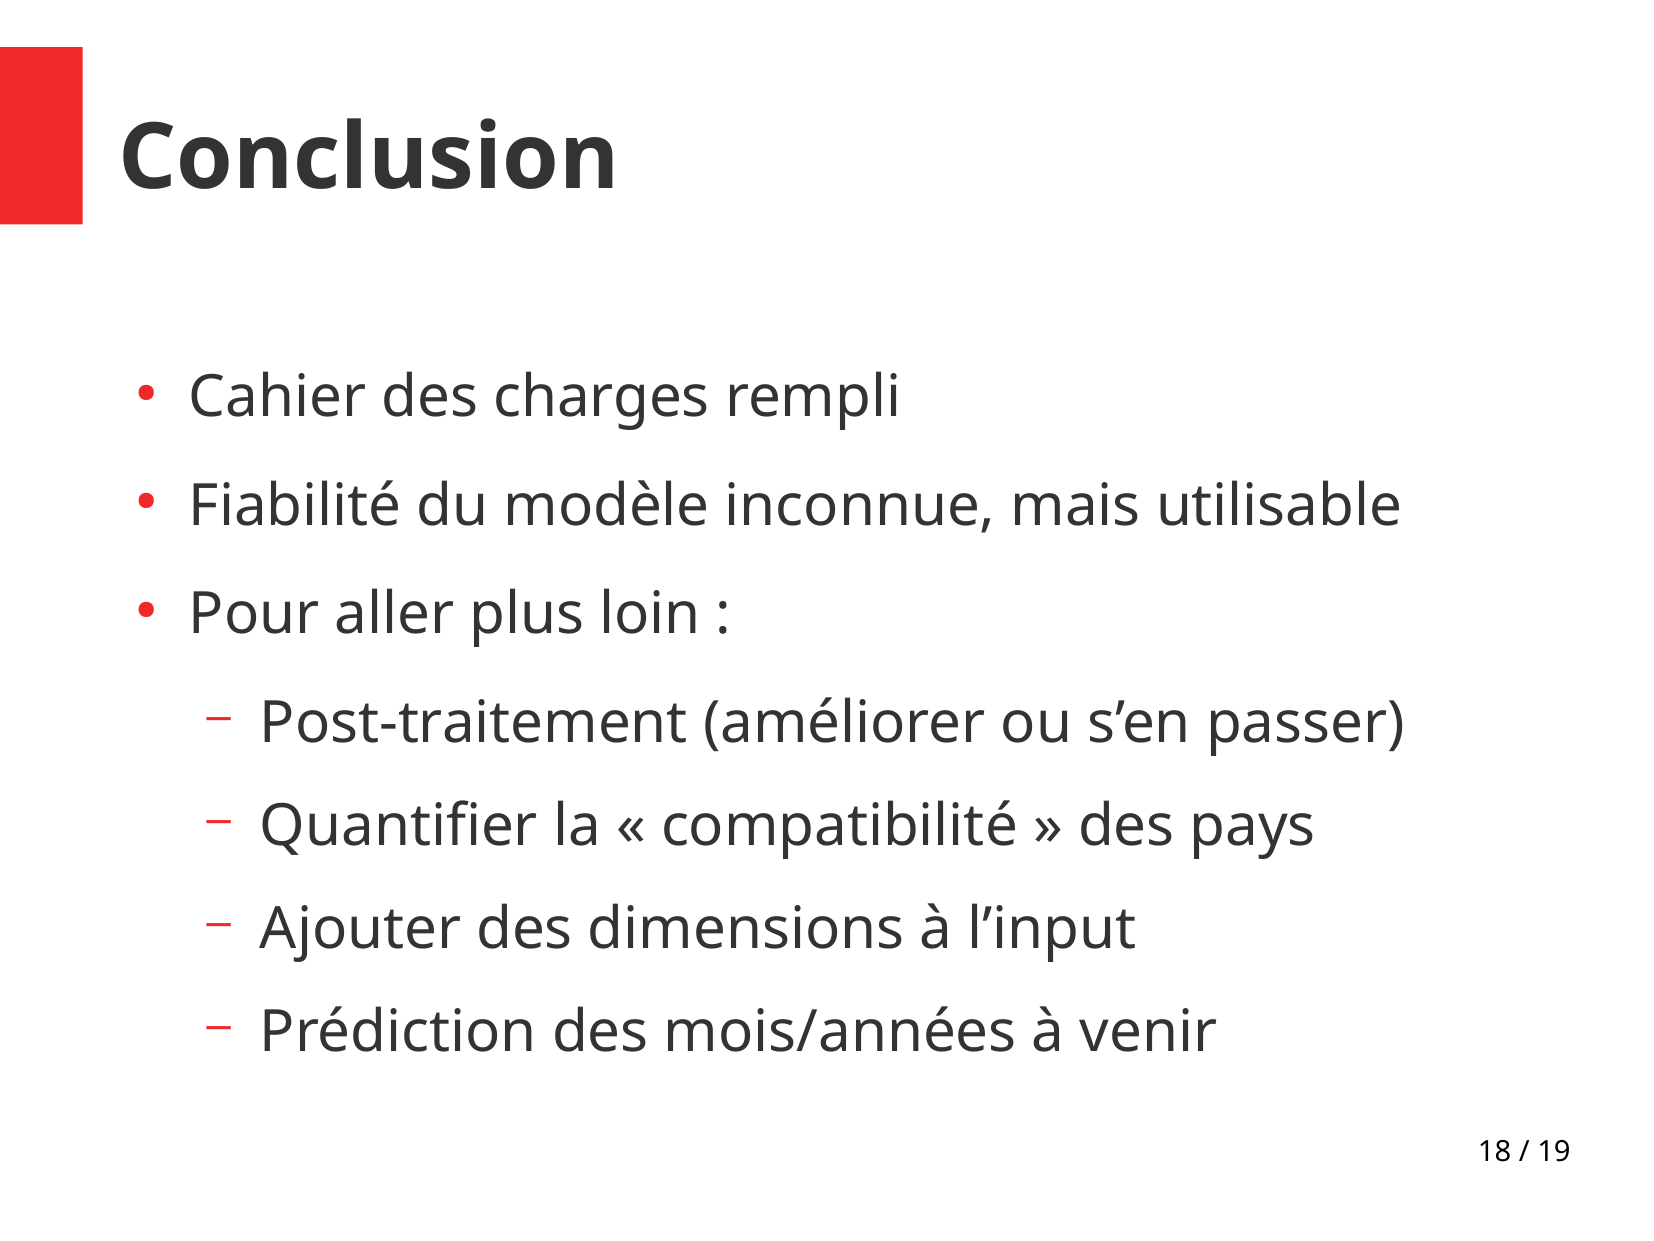

# Conclusion
Cahier des charges rempli
Fiabilité du modèle inconnue, mais utilisable
Pour aller plus loin :
Post-traitement (améliorer ou s’en passer)
Quantifier la « compatibilité » des pays
Ajouter des dimensions à l’input
Prédiction des mois/années à venir
18